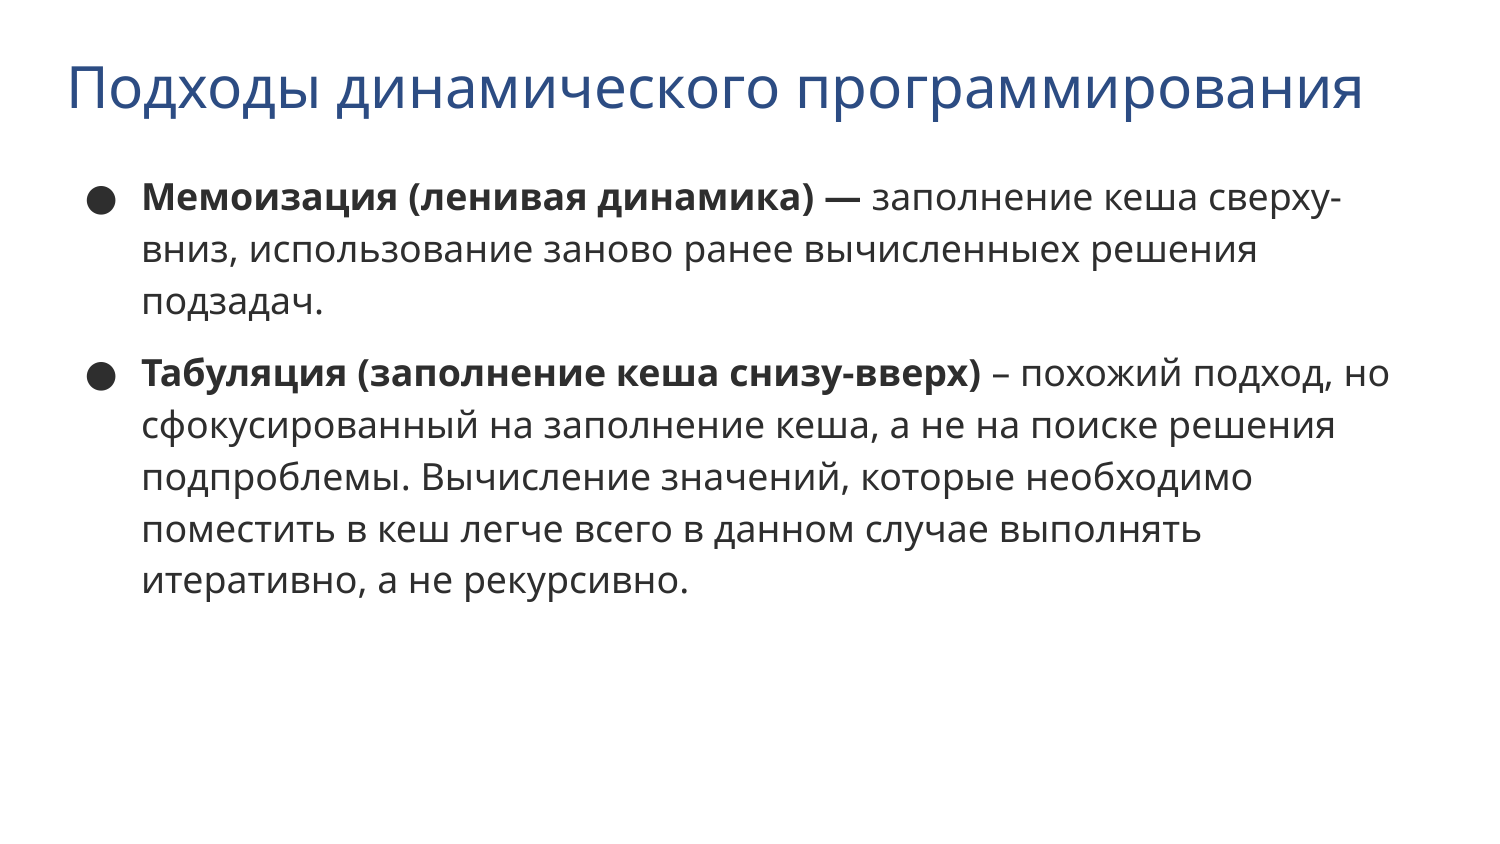

# Подходы динамического программирования
Мемоизация (ленивая динамика) — заполнение кеша сверху-вниз, использование заново ранее вычисленныех решения подзадач.
Табуляция (заполнение кеша снизу-вверх) – похожий подход, но сфокусированный на заполнение кеша, а не на поиске решения подпроблемы. Вычисление значений, которые необходимо поместить в кеш легче всего в данном случае выполнять итеративно, а не рекурсивно.